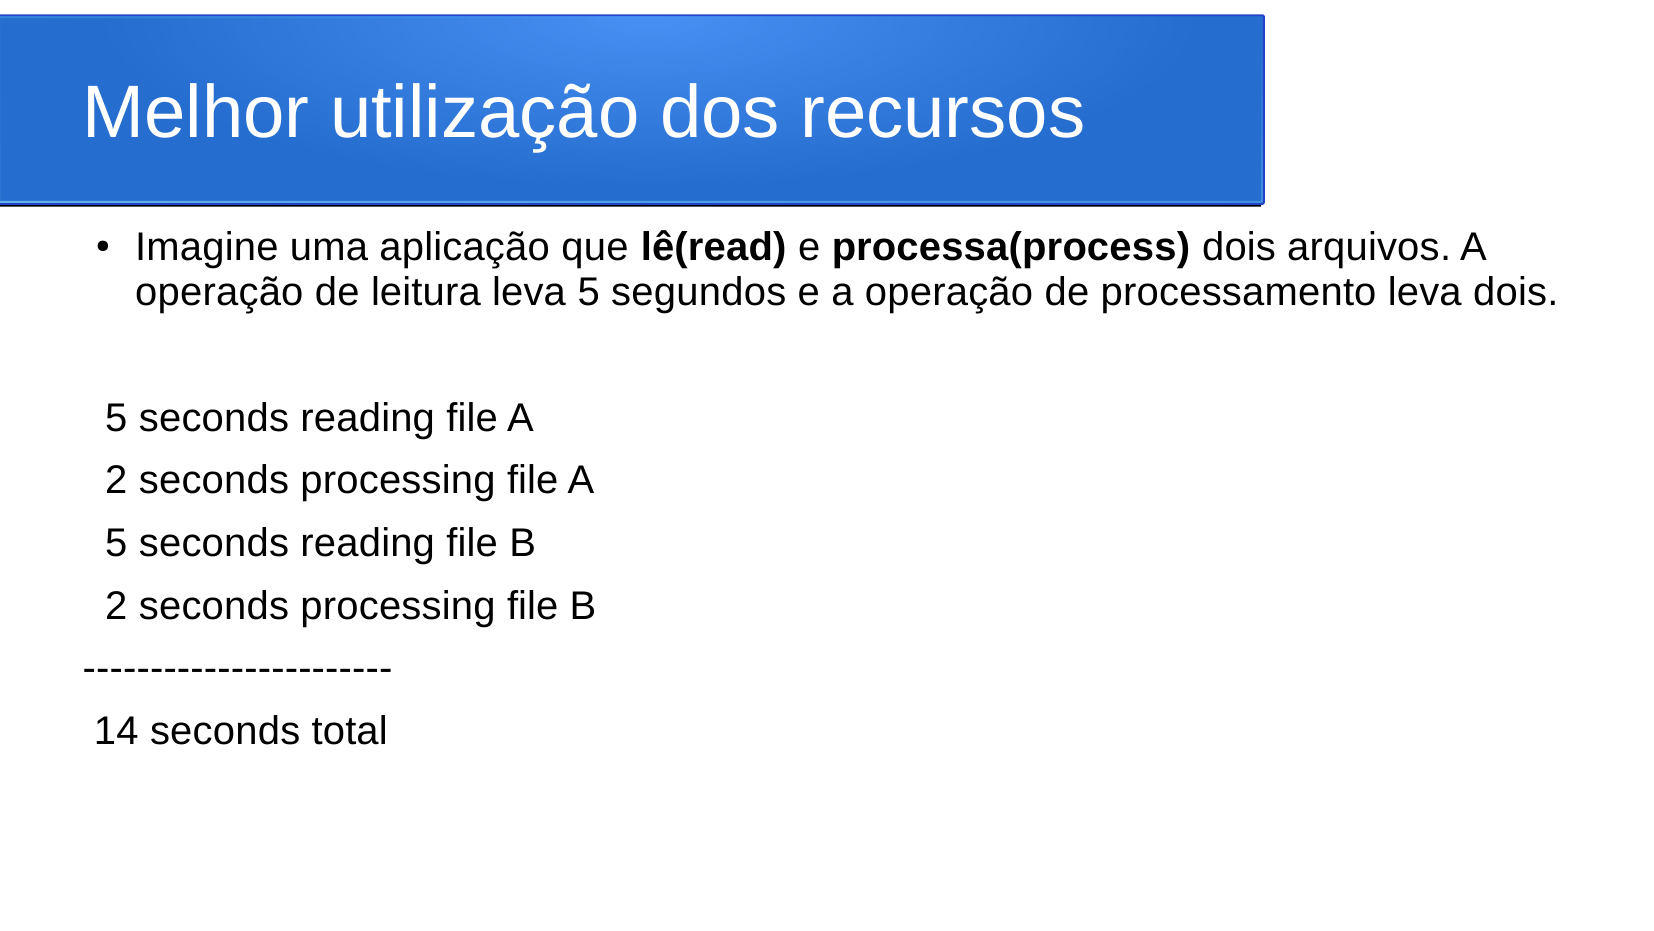

# Melhor utilização dos recursos
Imagine uma aplicação que lê(read) e processa(process) dois arquivos. A operação de leitura leva 5 segundos e a operação de processamento leva dois.
 5 seconds reading file A
 2 seconds processing file A
 5 seconds reading file B
 2 seconds processing file B
-----------------------
 14 seconds total